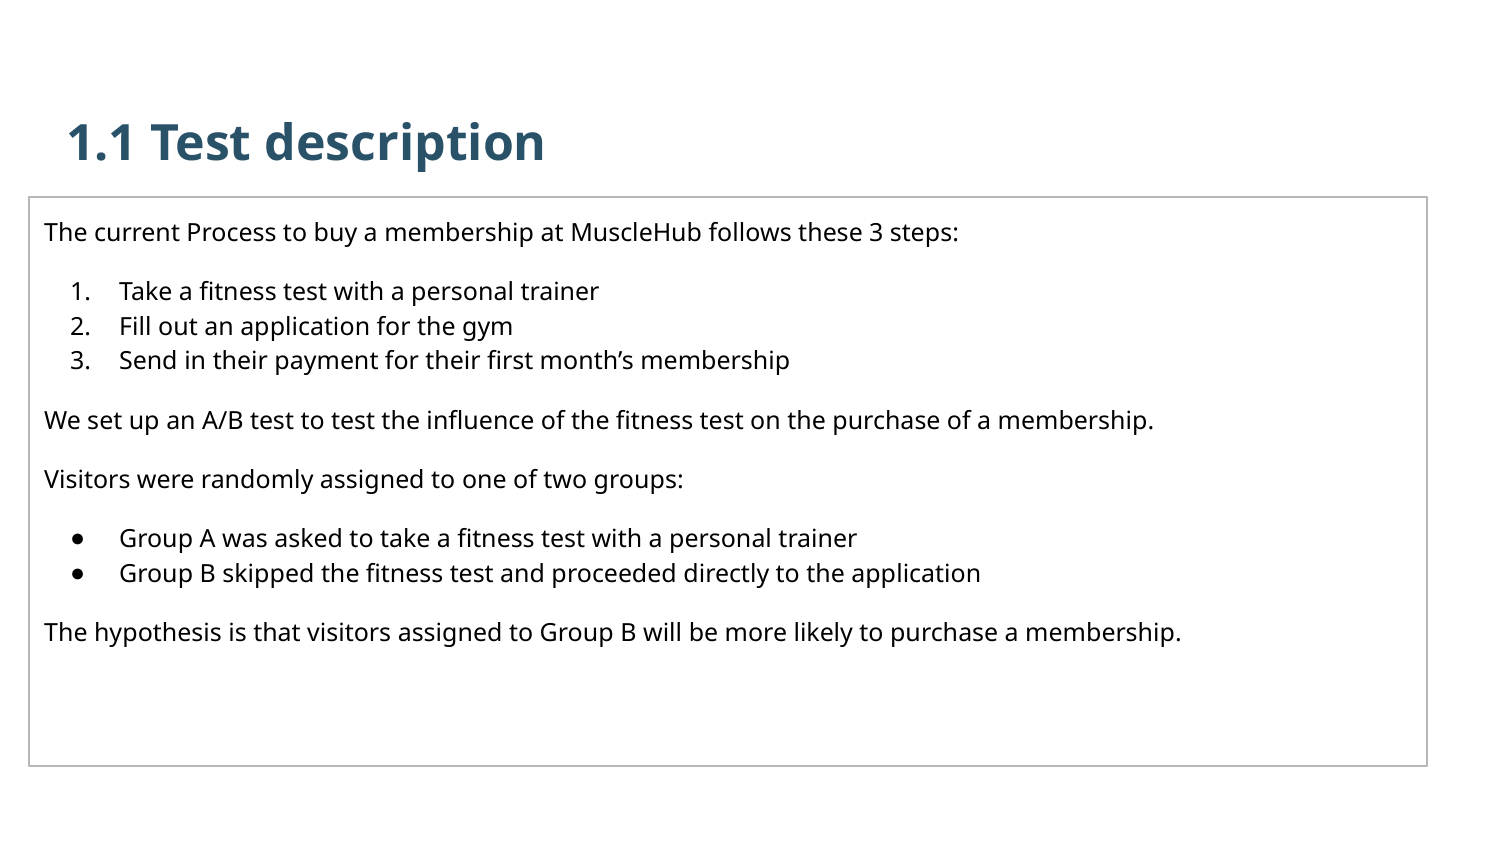

1.1 Test description
The current Process to buy a membership at MuscleHub follows these 3 steps:
Take a fitness test with a personal trainer
Fill out an application for the gym
Send in their payment for their first month’s membership
We set up an A/B test to test the influence of the fitness test on the purchase of a membership.
Visitors were randomly assigned to one of two groups:
Group A was asked to take a fitness test with a personal trainer
Group B skipped the fitness test and proceeded directly to the application
The hypothesis is that visitors assigned to Group B will be more likely to purchase a membership.